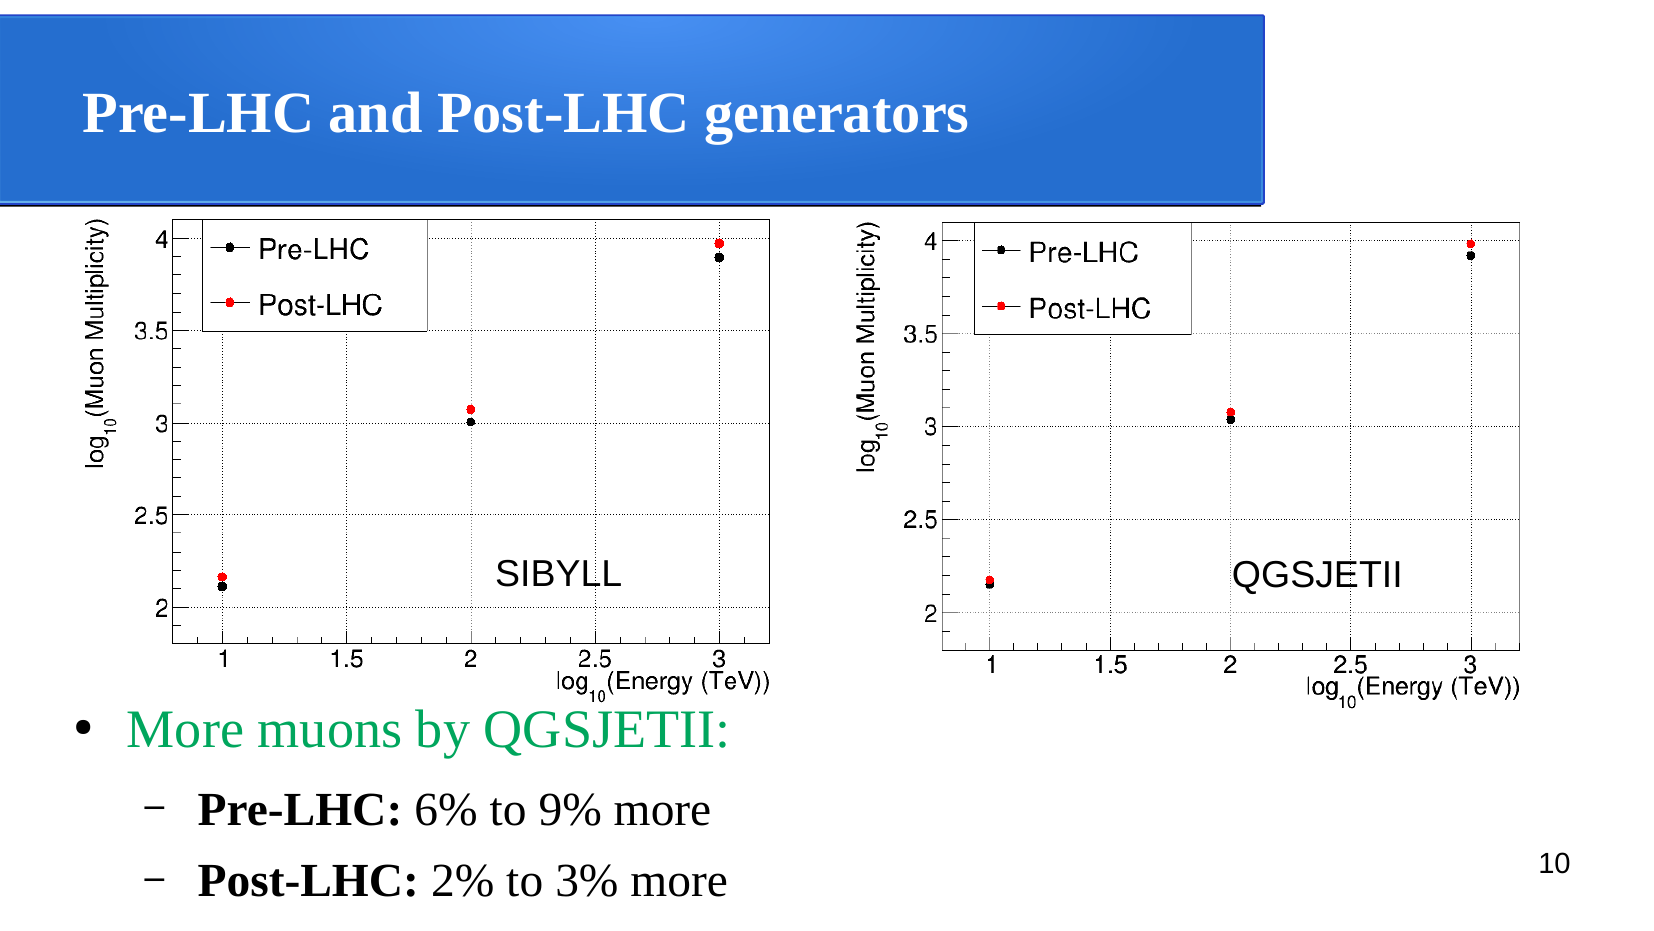

# Pre-LHC and Post-LHC generators
SIBYLL
QGSJETII
More muons by QGSJETII:
Pre-LHC: 6% to 9% more
Post-LHC: 2% to 3% more